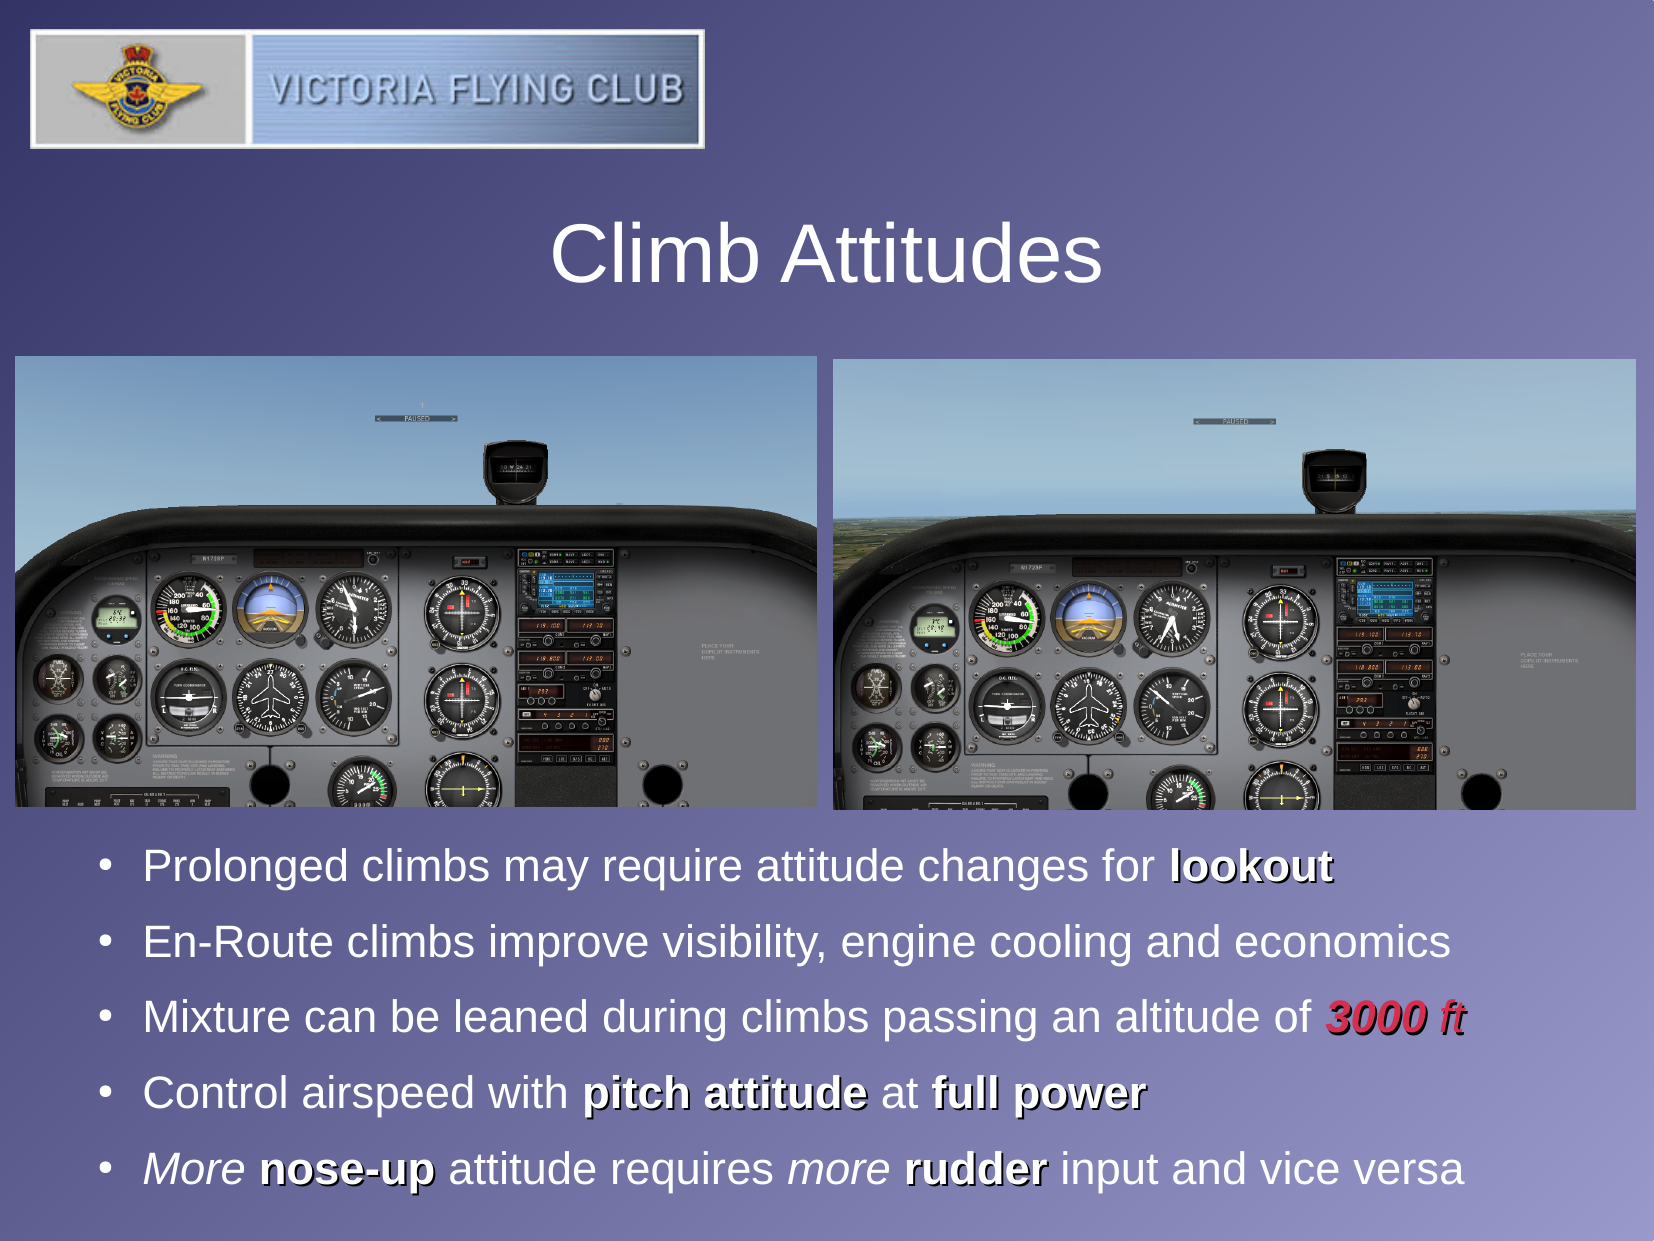

# Climb Attitudes
Prolonged climbs may require attitude changes for lookout
En-Route climbs improve visibility, engine cooling and economics
Mixture can be leaned during climbs passing an altitude of 3000 ft
Control airspeed with pitch attitude at full power
More nose-up attitude requires more rudder input and vice versa